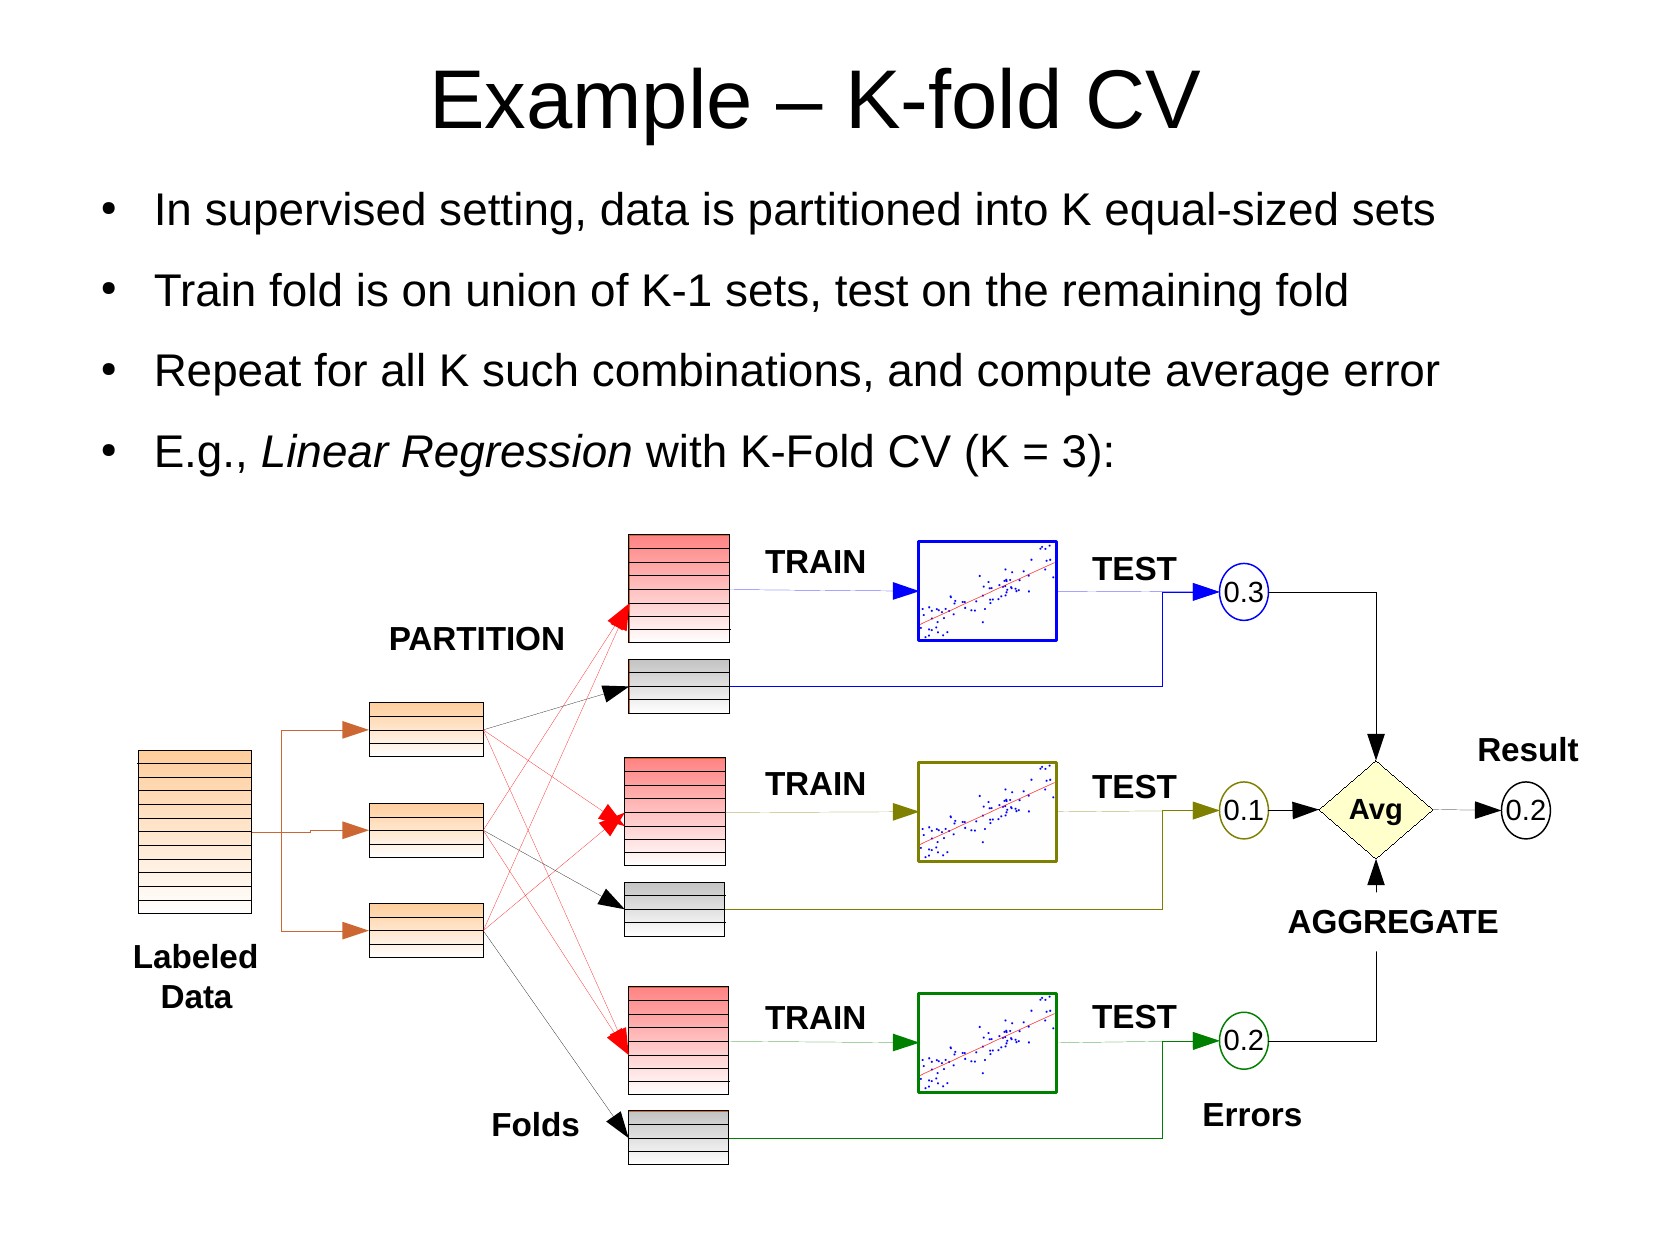

# Example – K-fold CV
In supervised setting, data is partitioned into K equal-sized sets
Train fold is on union of K-1 sets, test on the remaining fold
Repeat for all K such combinations, and compute average error
E.g., Linear Regression with K-Fold CV (K = 3):
 TRAIN
 TRAIN
 TRAIN
 Folds
TEST
0.3
TEST
0.1
TEST
0.2
Result
Avg
0.2
AGGREGATE
PARTITION
Labeled
 Data
Errors